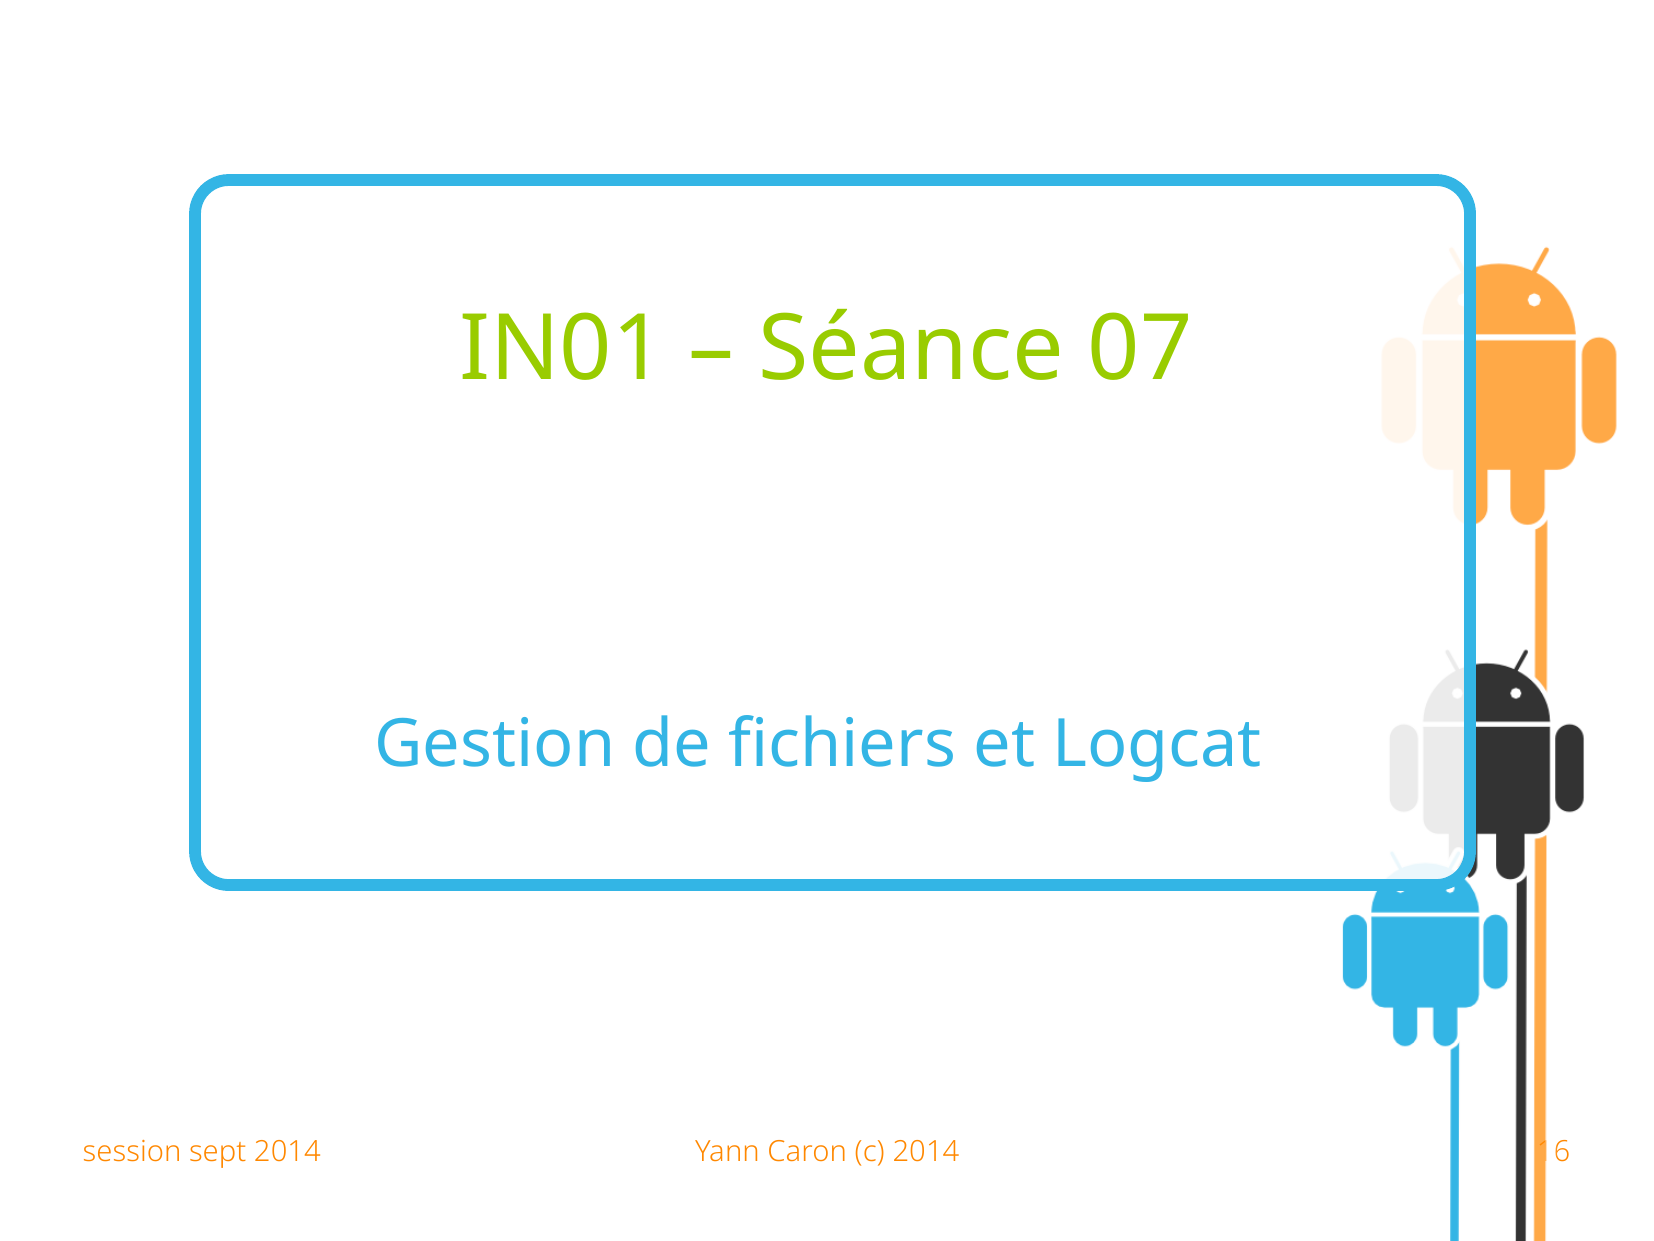

# IN01 – Séance 07
Gestion de fichiers et Logcat
session sept 2014
Yann Caron (c) 2014
16